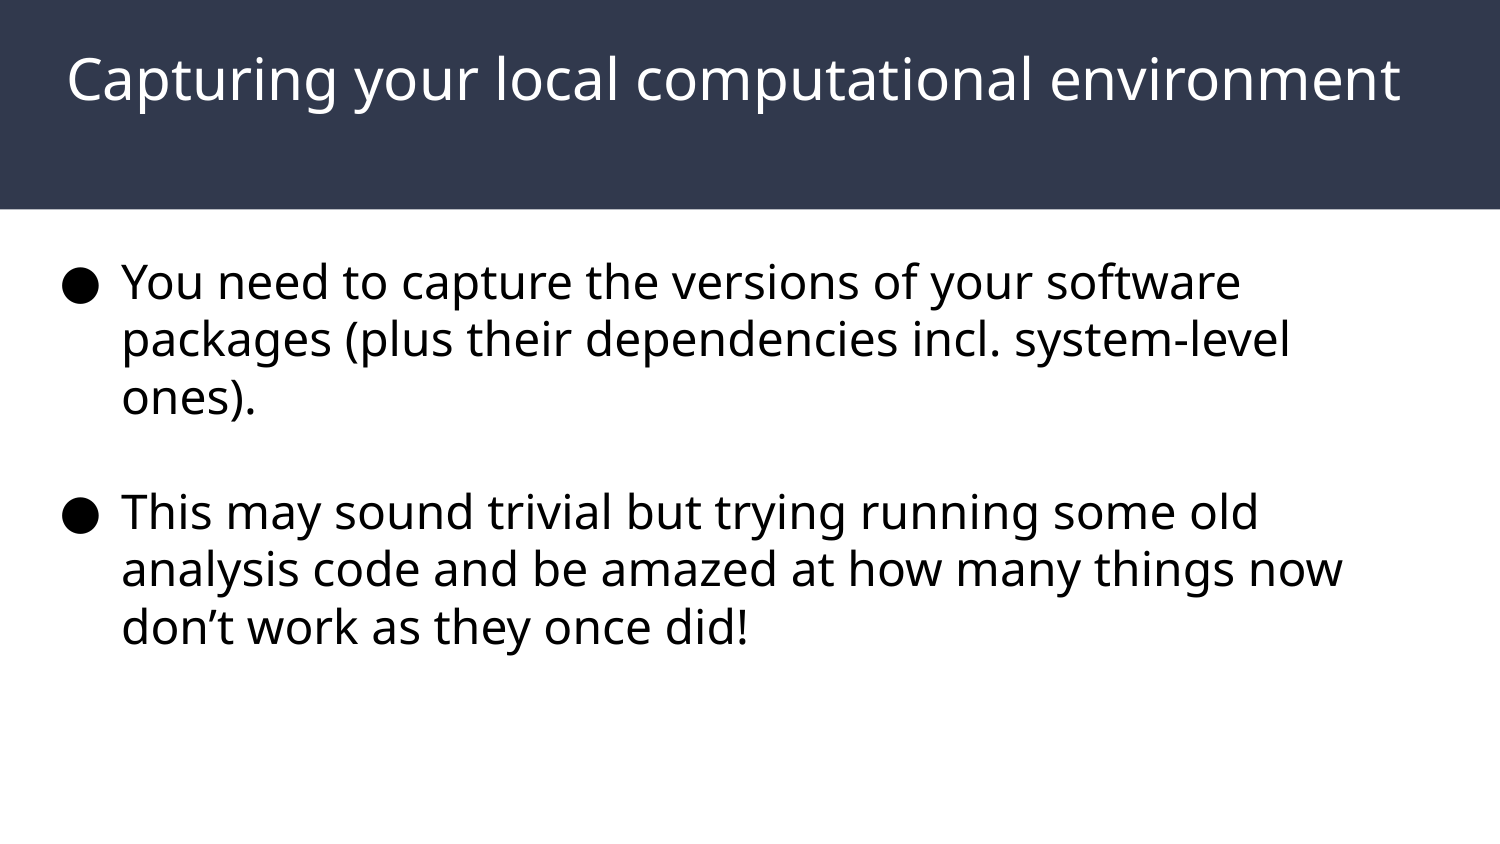

# Capturing your local computational environment
You need to capture the versions of your software packages (plus their dependencies incl. system-level ones).
This may sound trivial but trying running some old analysis code and be amazed at how many things now don’t work as they once did!